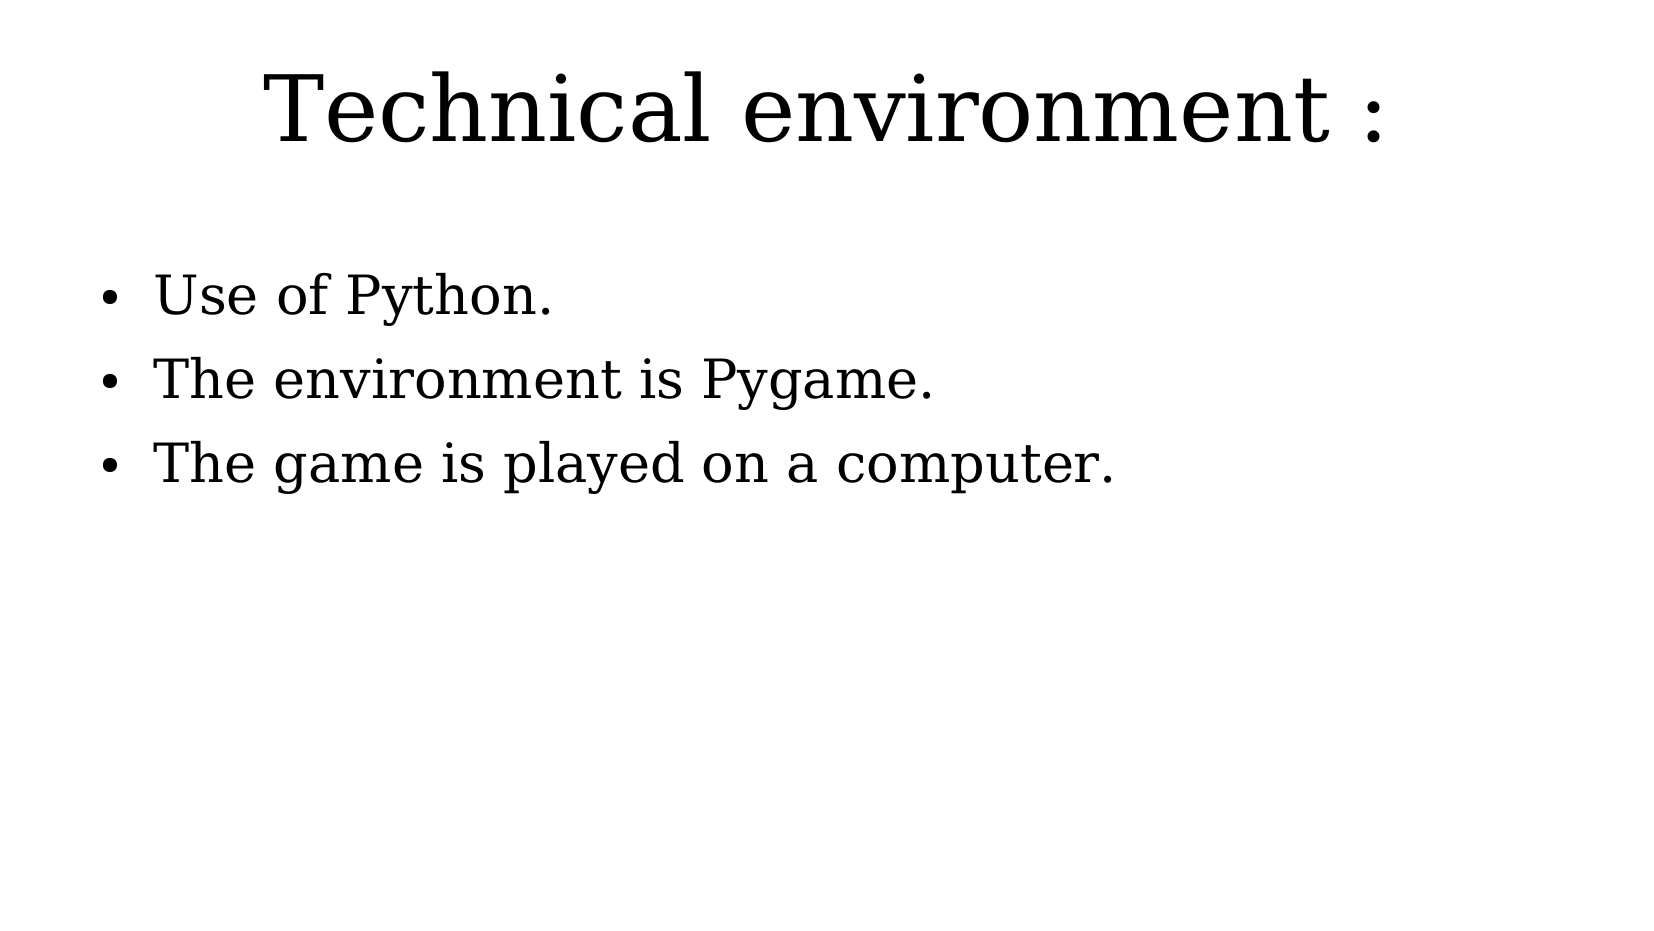

# Technical environment :
Use of Python.
The environment is Pygame.
The game is played on a computer.